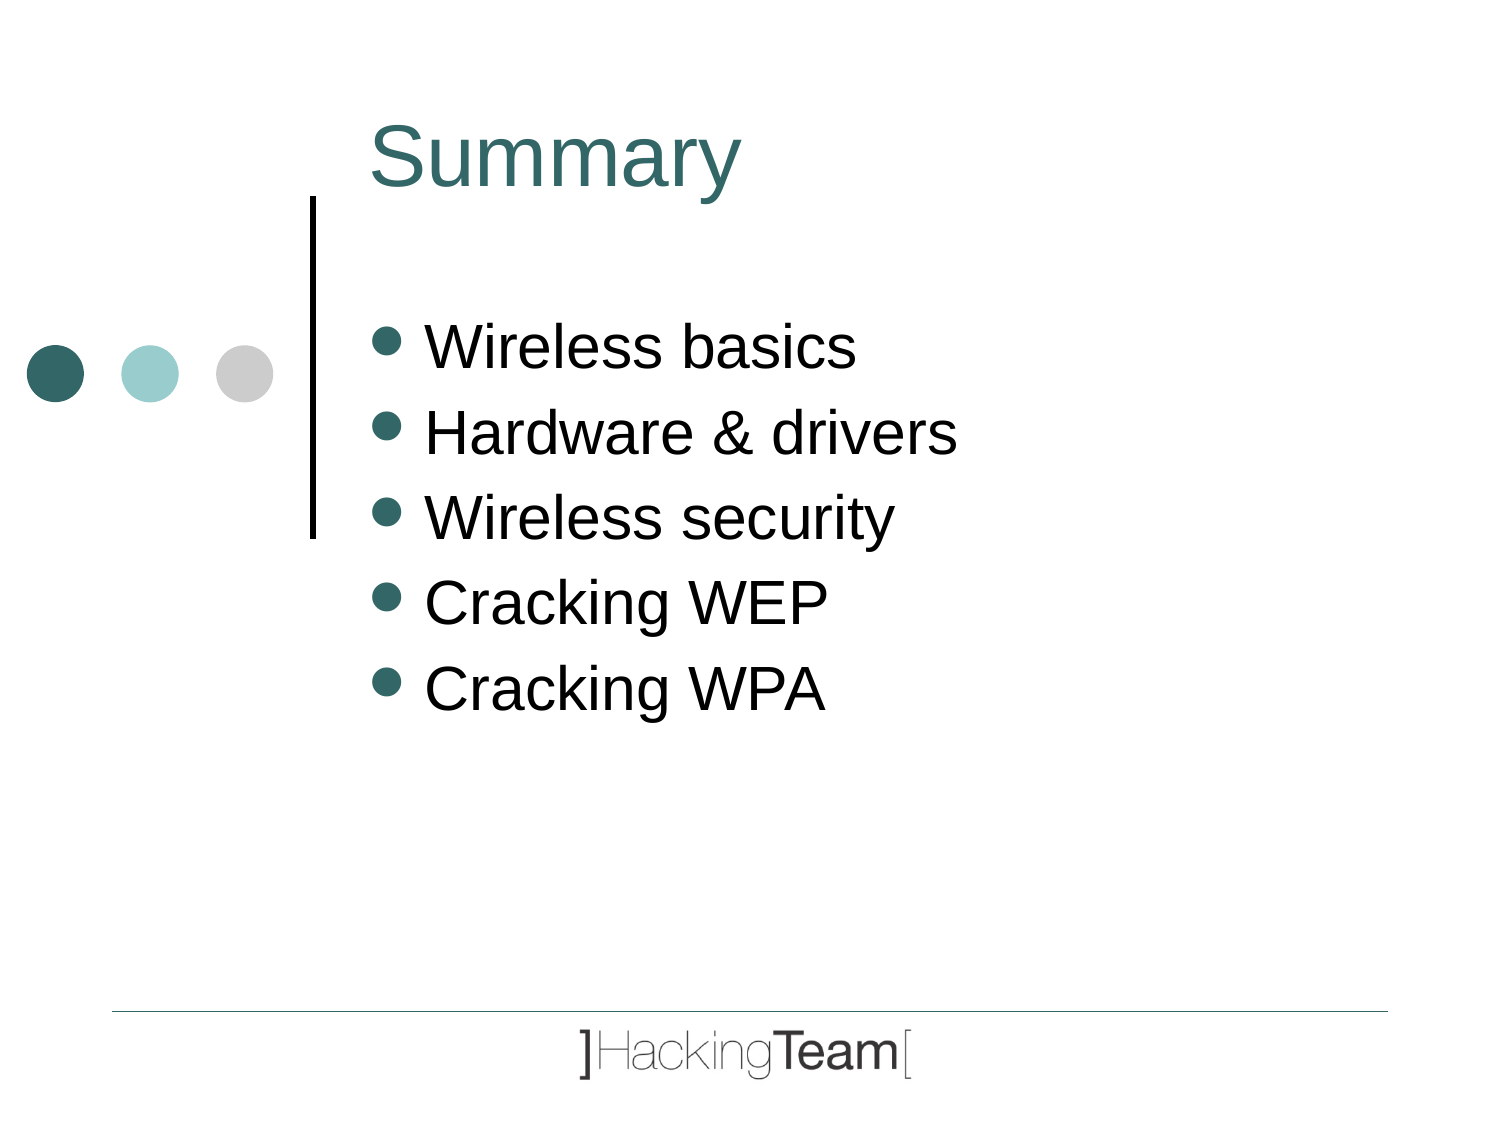

# Summary
Wireless basics
Hardware & drivers
Wireless security
Cracking WEP
Cracking WPA